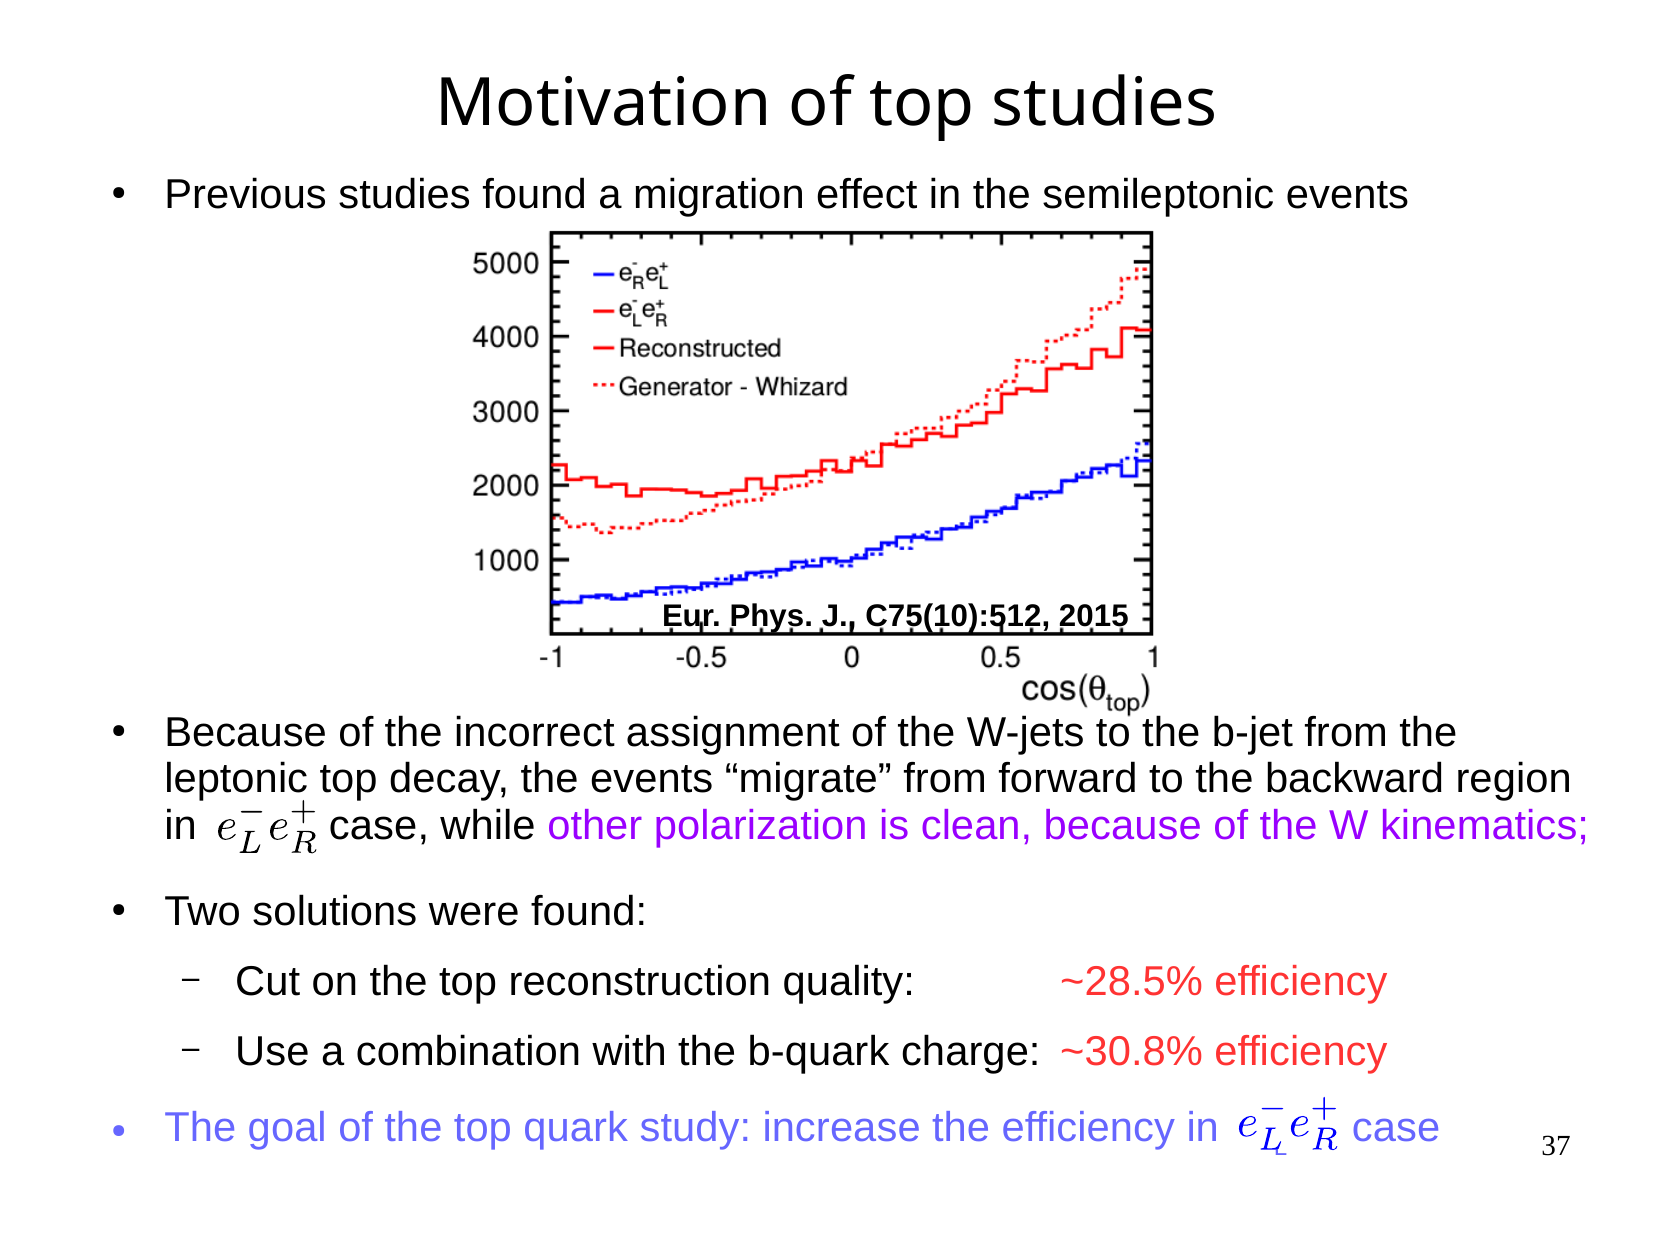

# Motivation of top studies
Previous studies found a migration effect in the semileptonic events
Eur. Phys. J., C75(10):512, 2015
Because of the incorrect assignment of the W-jets to the b-jet from the leptonic top decay, the events “migrate” from forward to the backward region in e-Le+ case, while other polarization is clean, because of the W kinematics;
Two solutions were found:
Cut on the top reconstruction quality: 		~28.5% efficiency
Use a combination with the b-quark charge: 	~30.8% efficiency
The goal of the top quark study: increase the efficiency in e-Le+ case
37